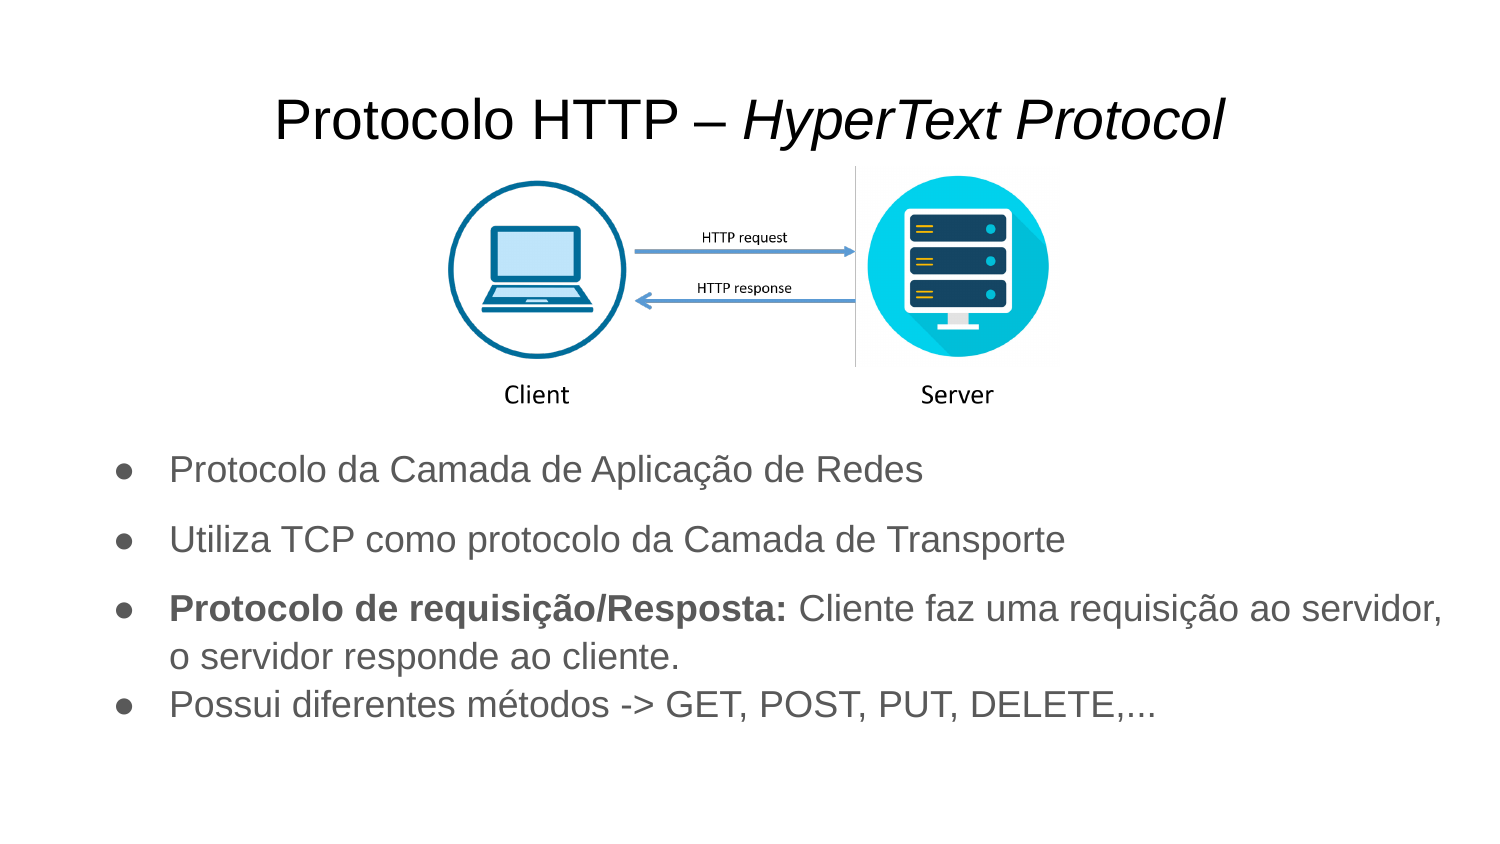

# Protocolo HTTP – HyperText Protocol
Protocolo da Camada de Aplicação de Redes
Utiliza TCP como protocolo da Camada de Transporte
Protocolo de requisição/Resposta: Cliente faz uma requisição ao servidor, o servidor responde ao cliente.
Possui diferentes métodos -> GET, POST, PUT, DELETE,...